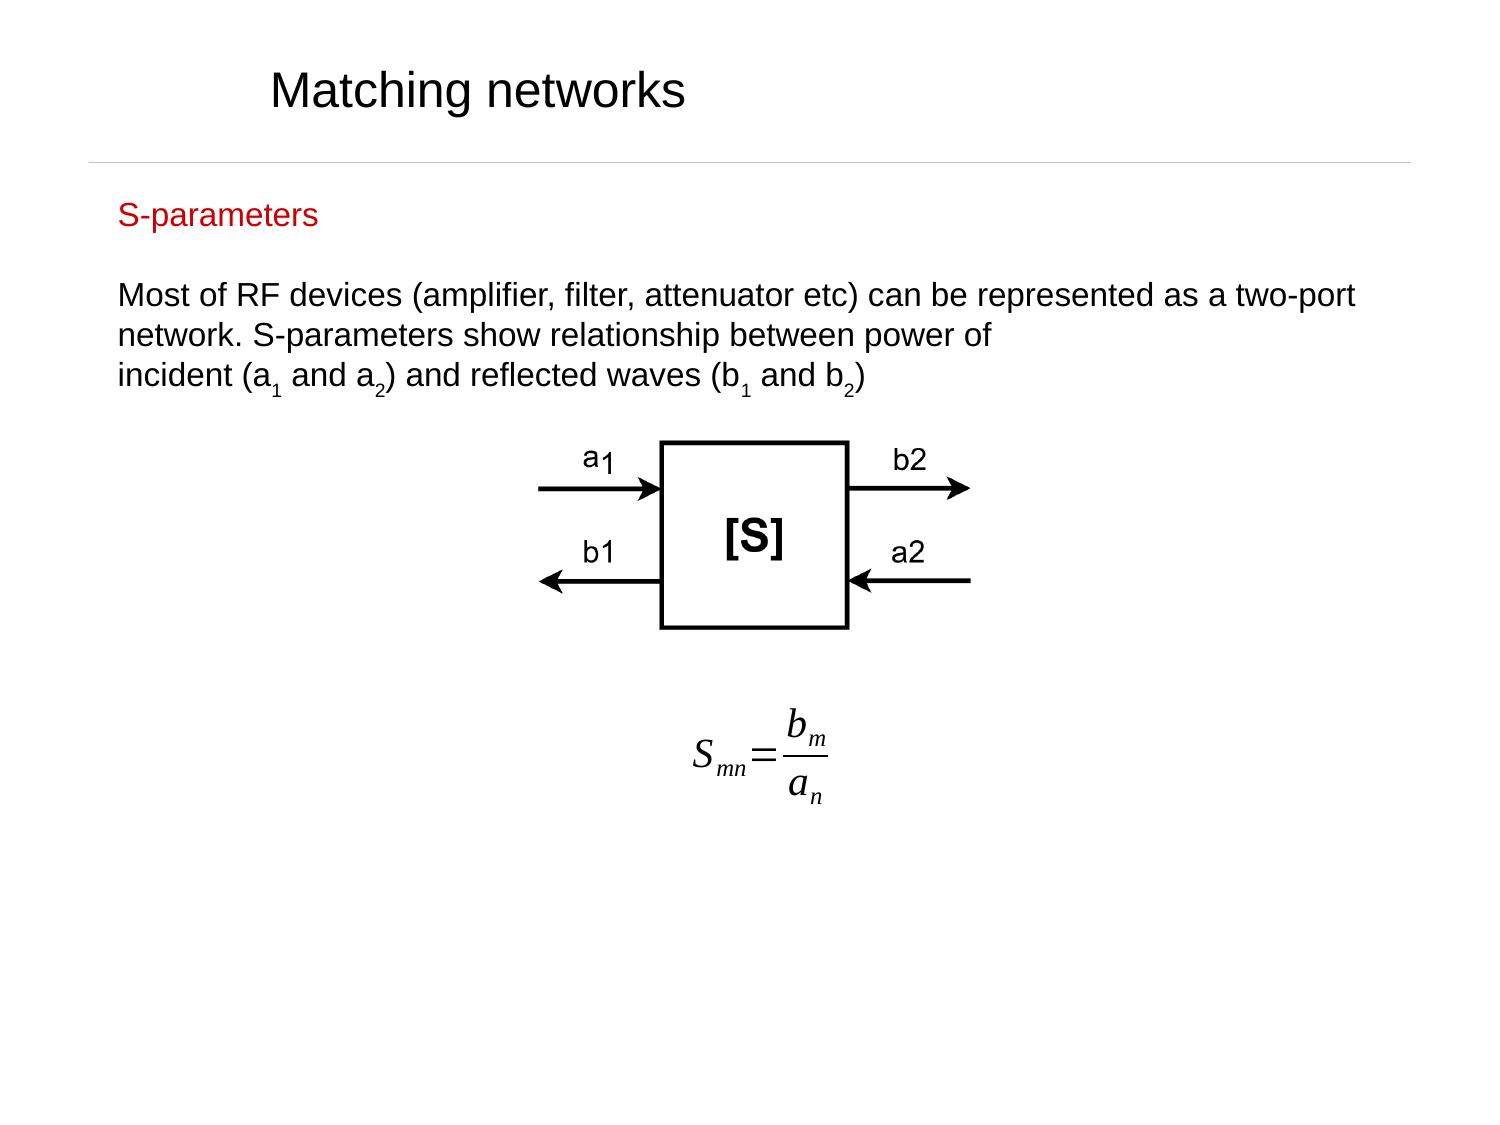

Matching networks
# S-parameters
Most of RF devices (amplifier, filter, attenuator etc) can be represented as a two-port network. S-parameters show relationship between power of
incident (a1 and a2) and reflected waves (b1 and b2)